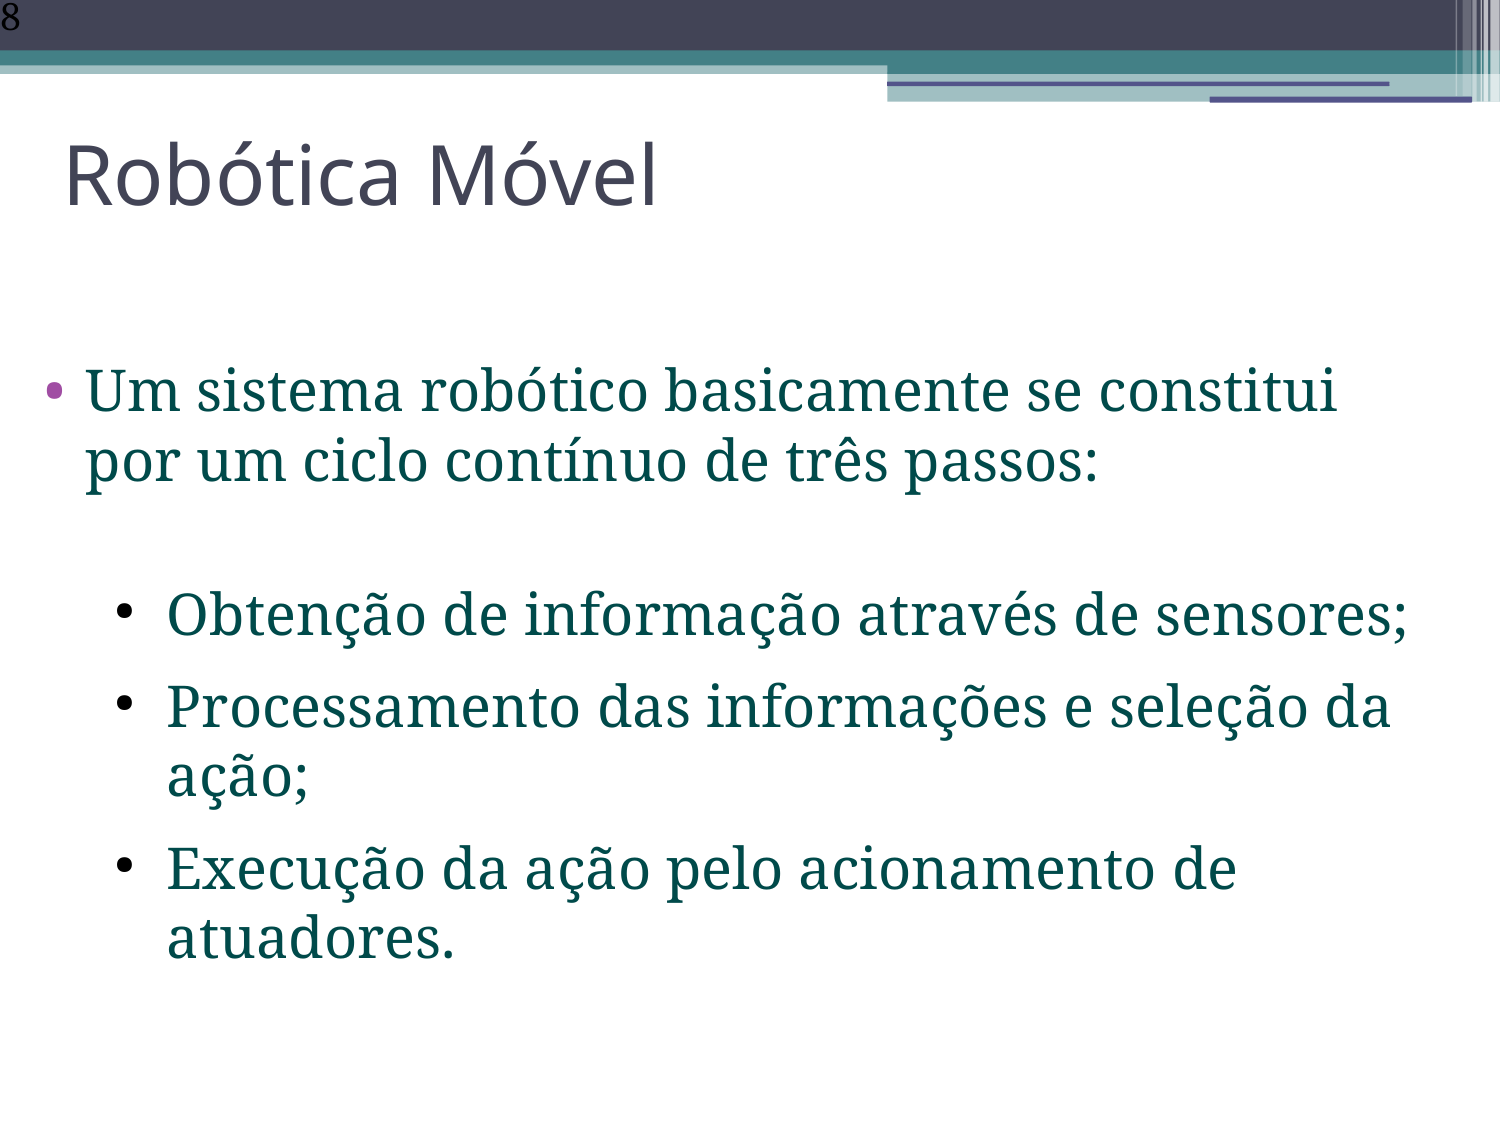

# Robótica Móvel
Um sistema robótico basicamente se constitui por um ciclo contínuo de três passos:
Obtenção de informação através de sensores;
Processamento das informações e seleção da ação;
Execução da ação pelo acionamento de atuadores.